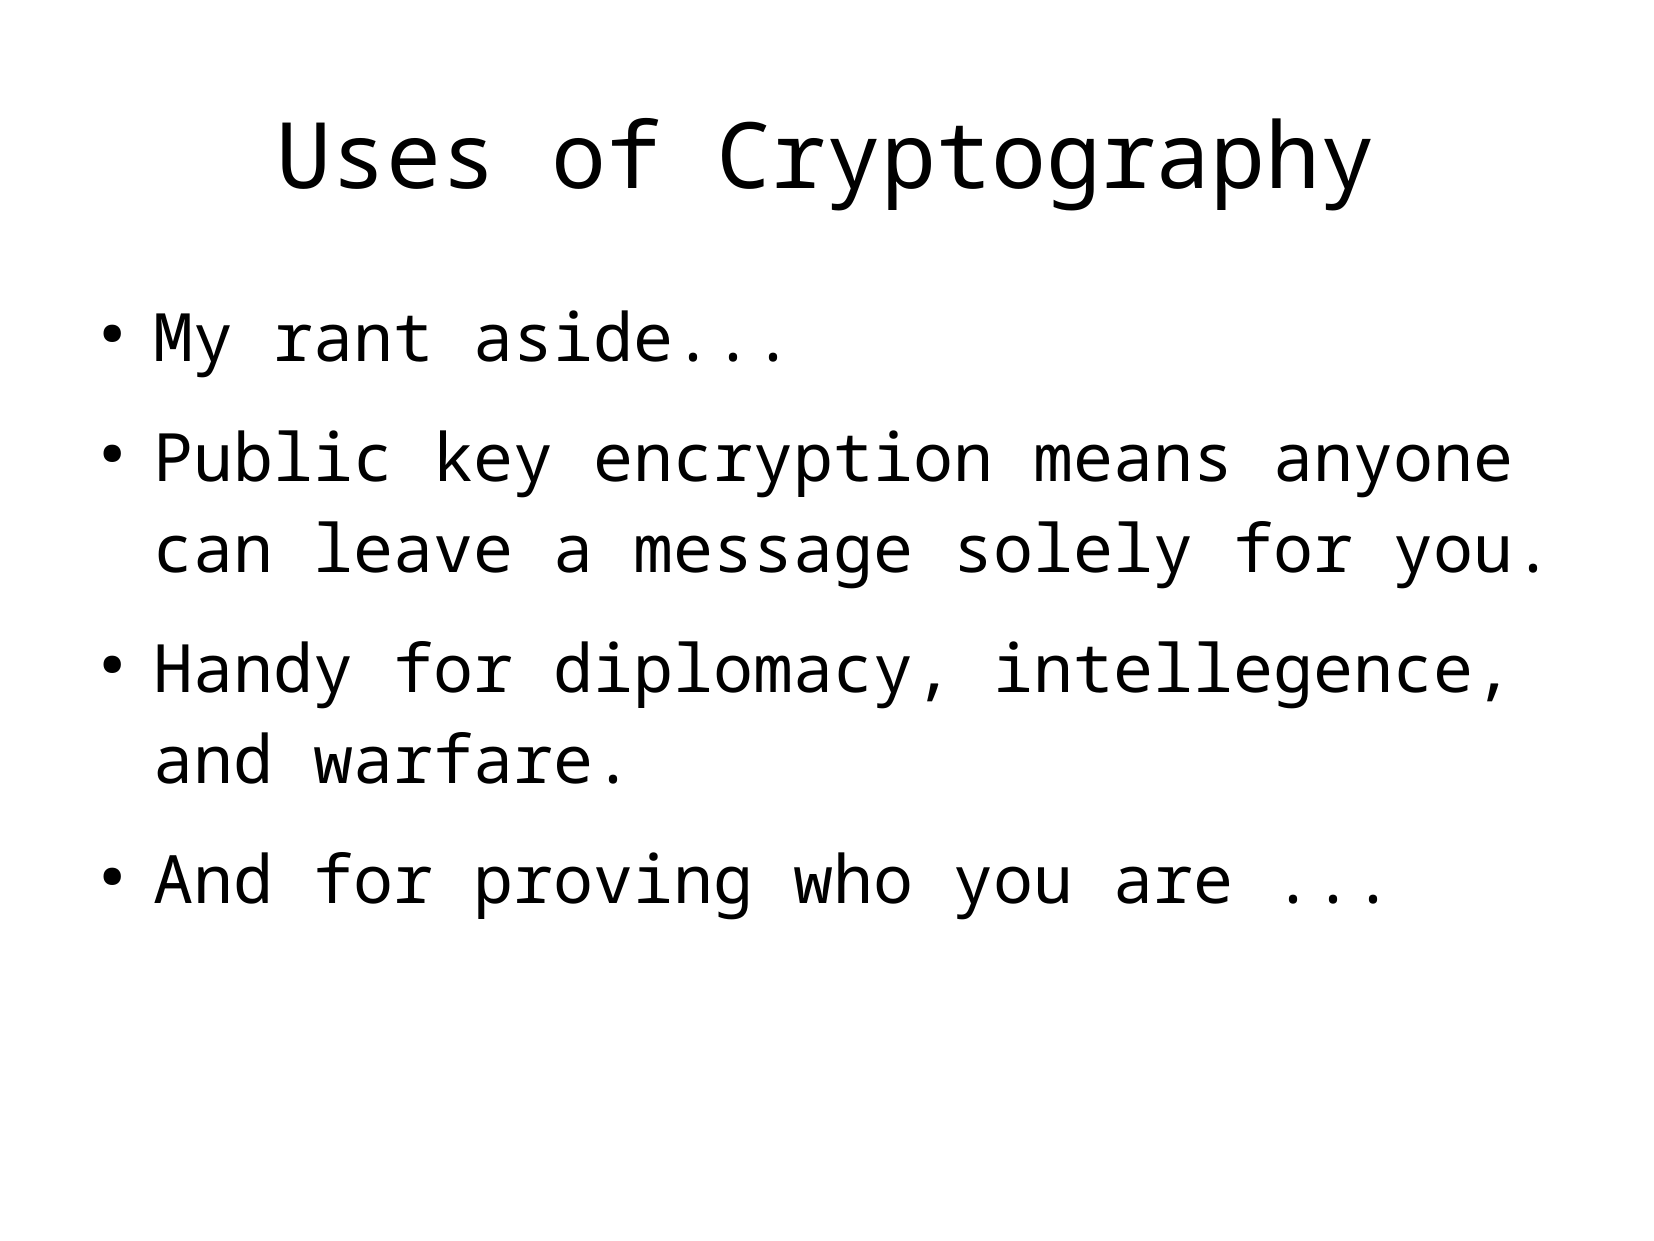

# Uses of Cryptography
My rant aside...
Public key encryption means anyone can leave a message solely for you.
Handy for diplomacy, intellegence, and warfare.
And for proving who you are ...